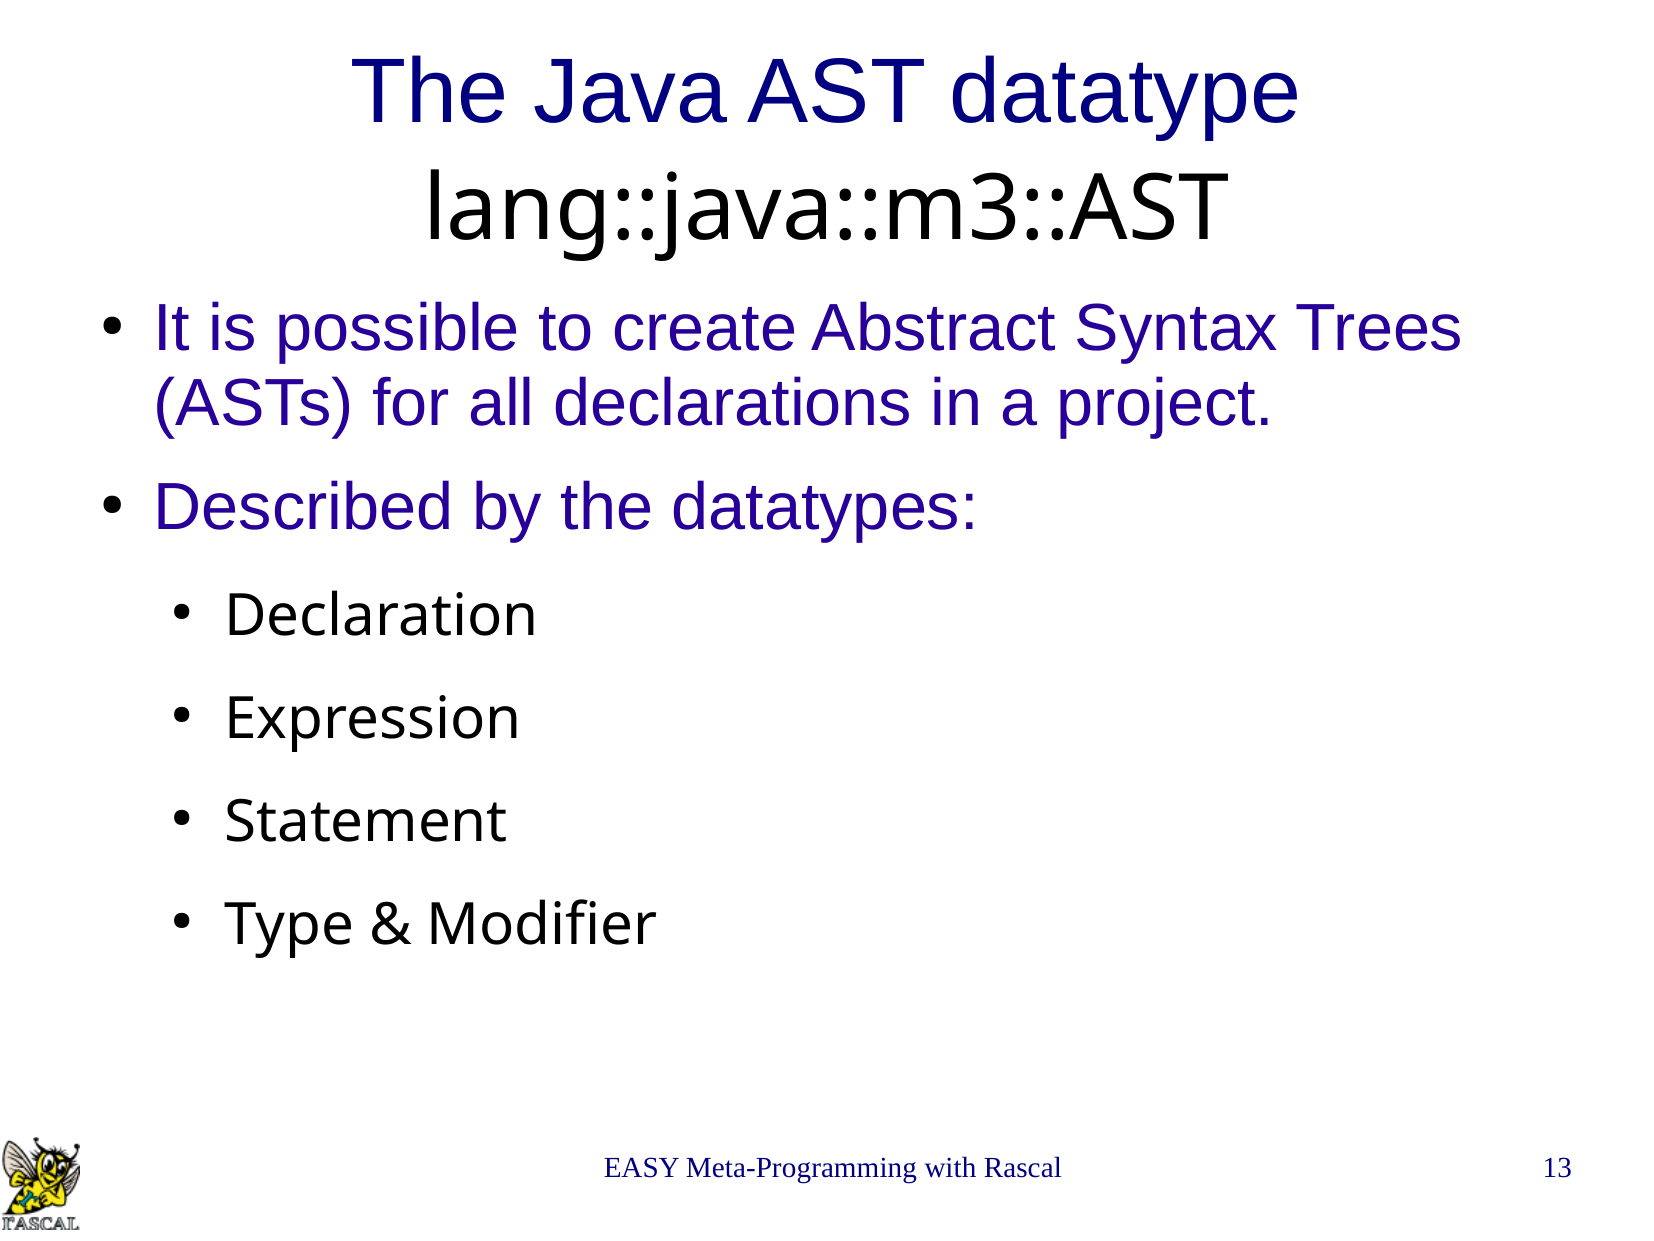

# The Java AST datatype lang::java::m3::AST
It is possible to create Abstract Syntax Trees (ASTs) for all declarations in a project.
Described by the datatypes:
Declaration
Expression
Statement
Type & Modifier
13